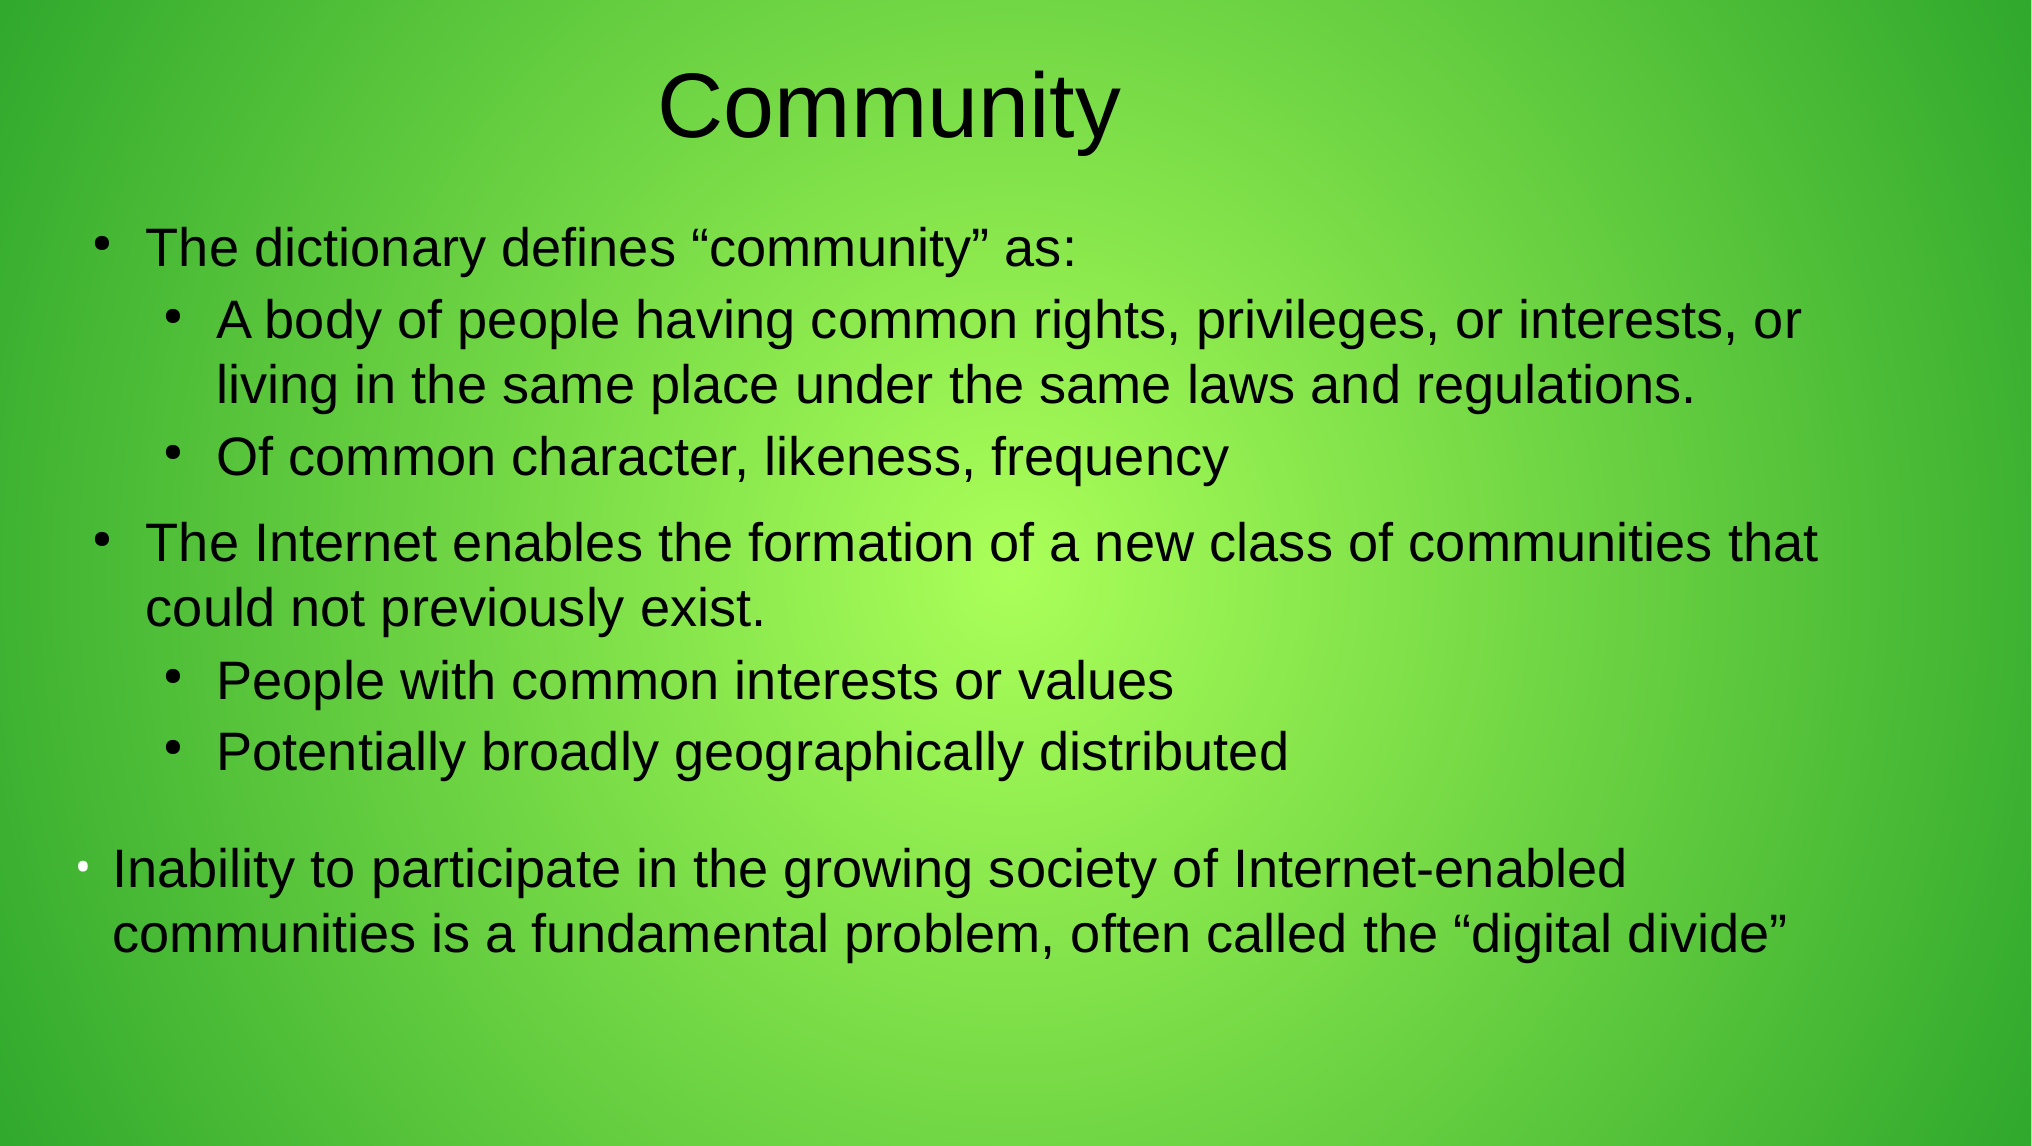

# Community
The dictionary defines “community” as:
A body of people having common rights, privileges, or interests, or living in the same place under the same laws and regulations.
Of common character, likeness, frequency
The Internet enables the formation of a new class of communities that could not previously exist.
People with common interests or values
Potentially broadly geographically distributed
Inability to participate in the growing society of Internet-enabled communities is a fundamental problem, often called the “digital divide”